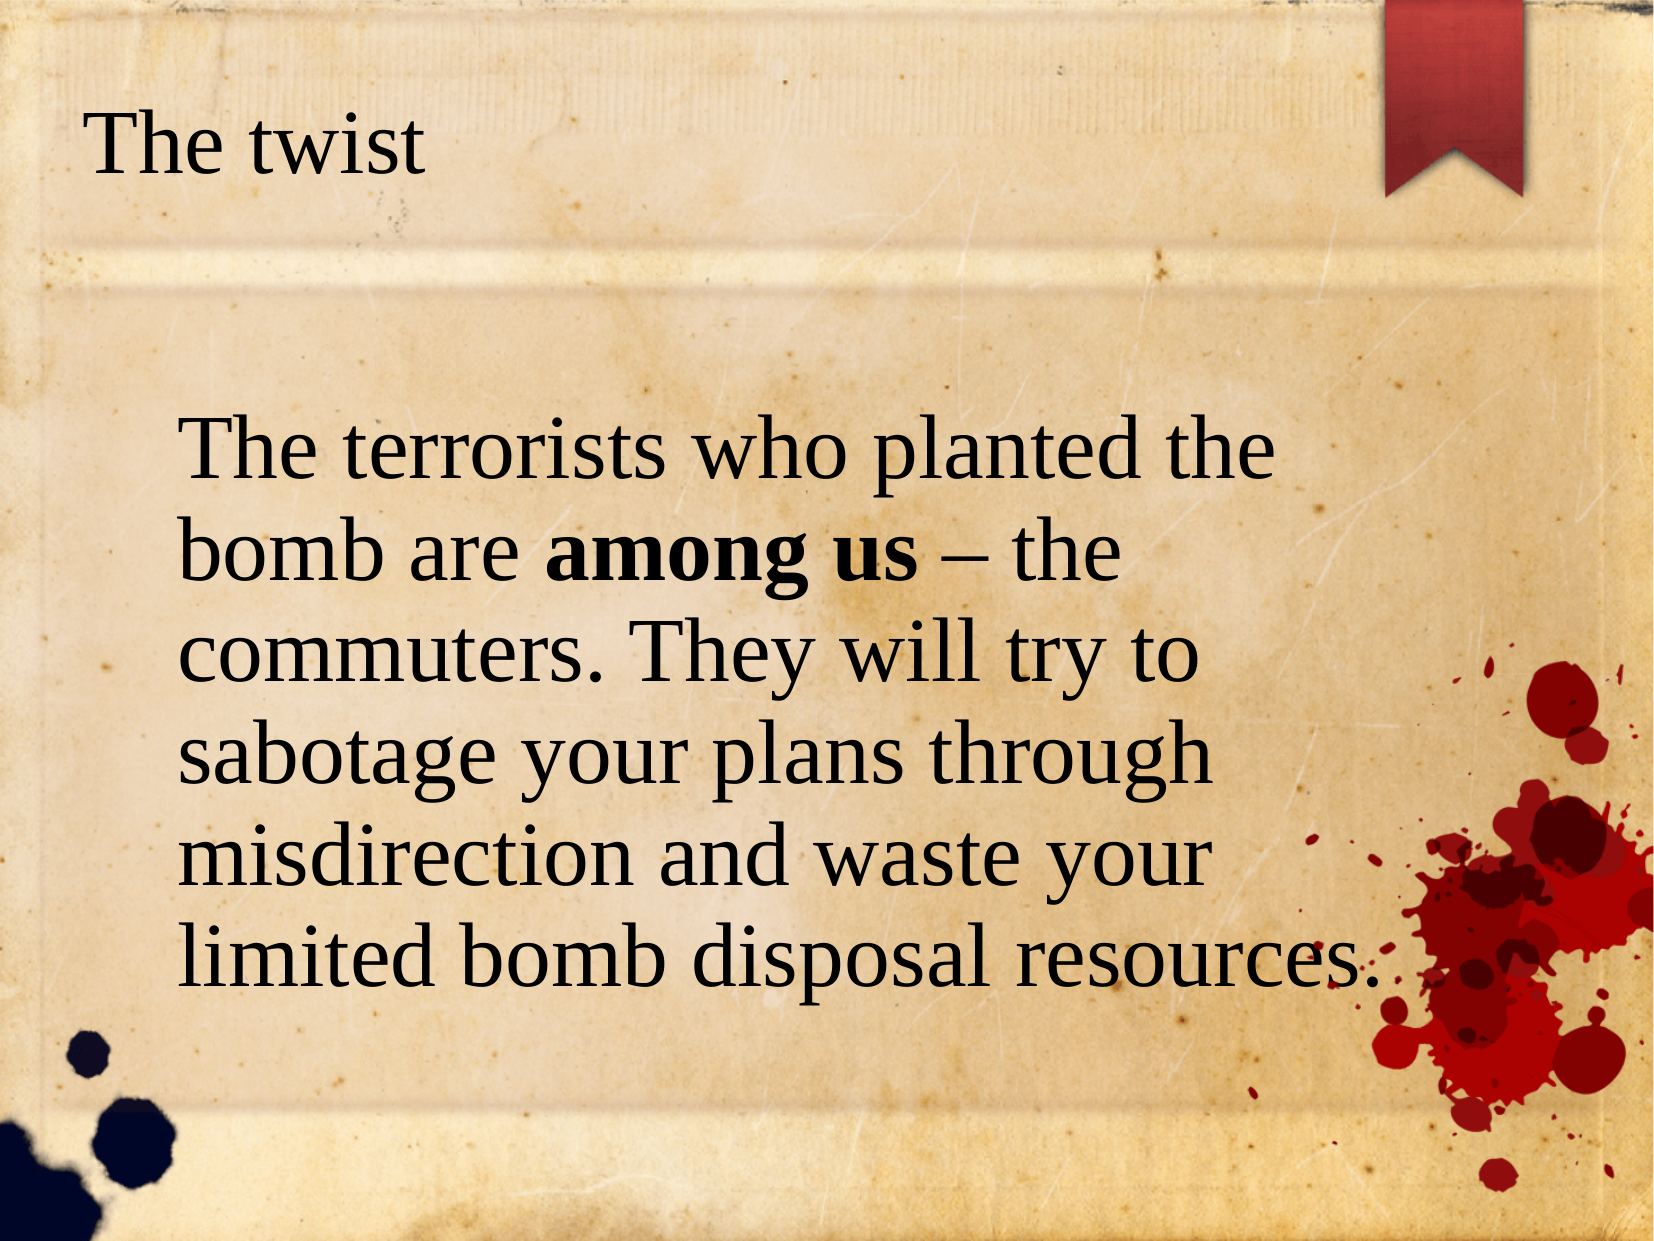

# The twist
The terrorists who planted the bomb are among us – the commuters. They will try to sabotage your plans through misdirection and waste your limited bomb disposal resources.